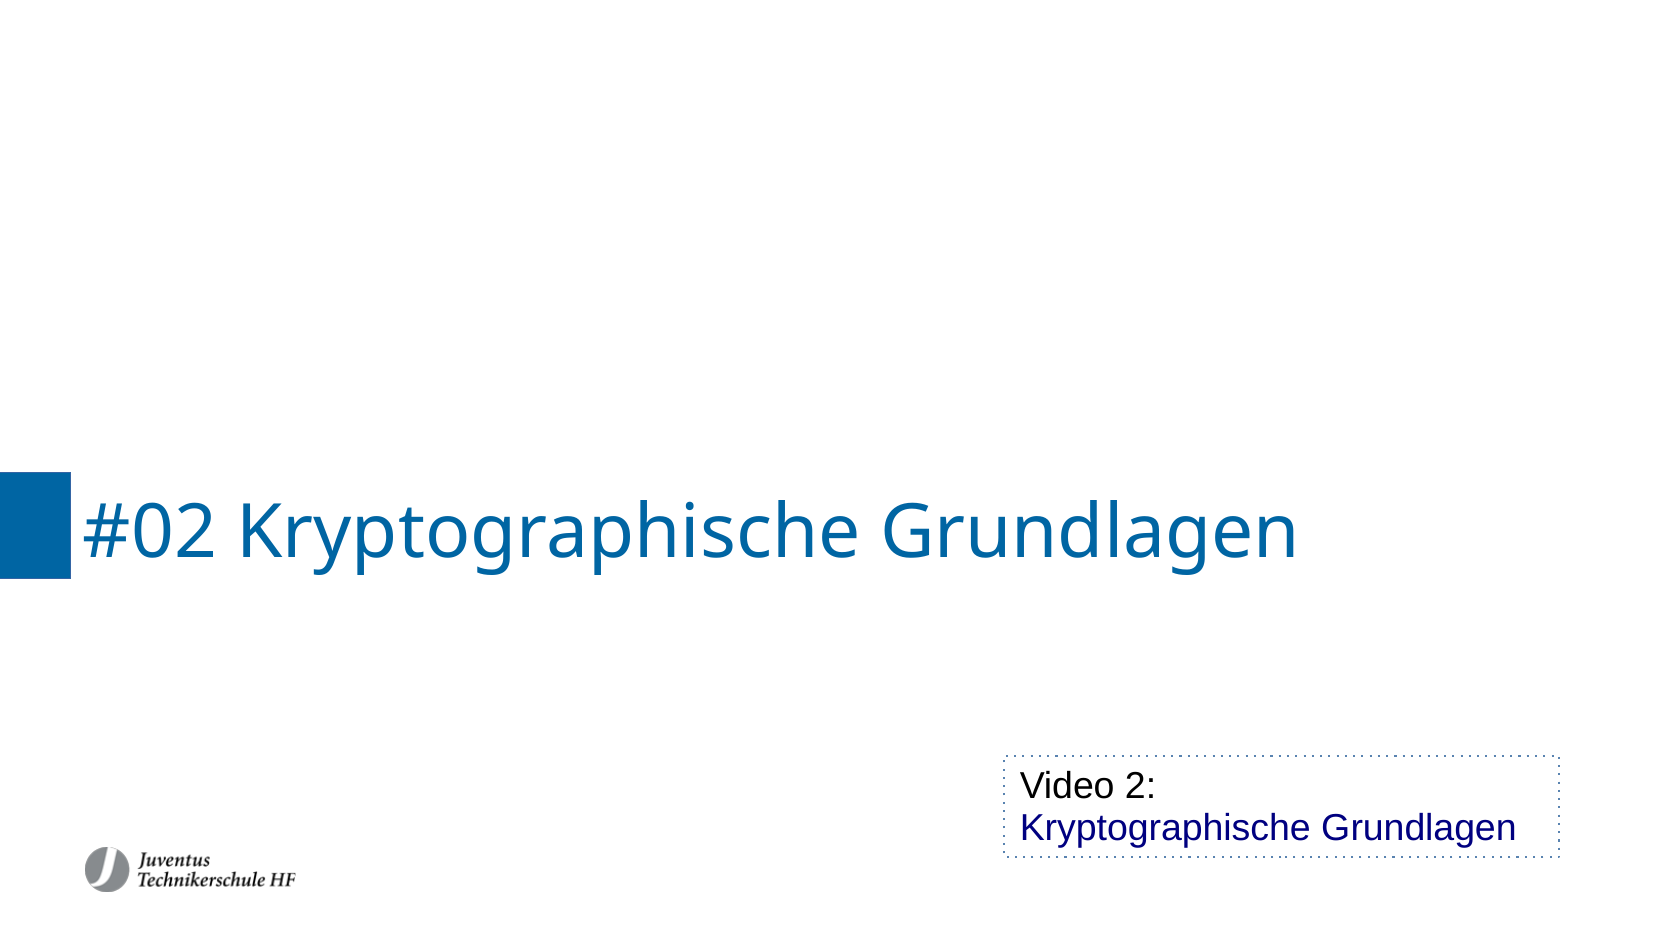

# #02 Kryptographische Grundlagen
Video 2: Kryptographische Grundlagen